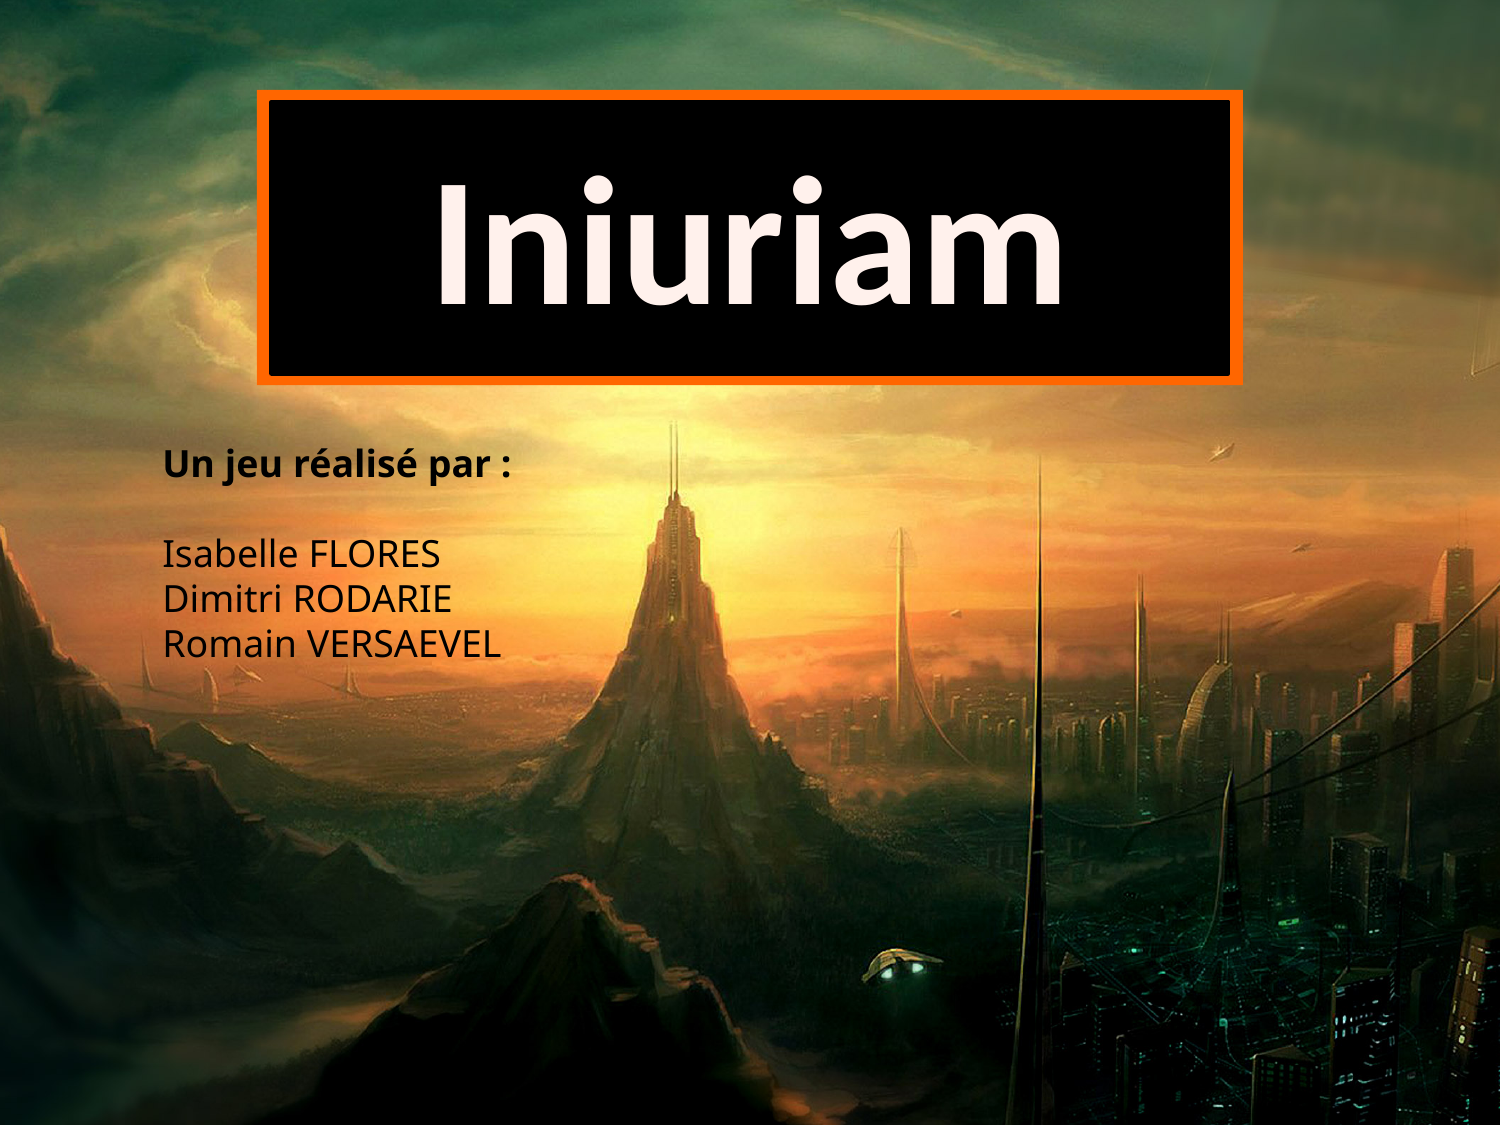

Iniuriam
Un jeu réalisé par :
Isabelle FLORES
Dimitri RODARIE
Romain VERSAEVEL